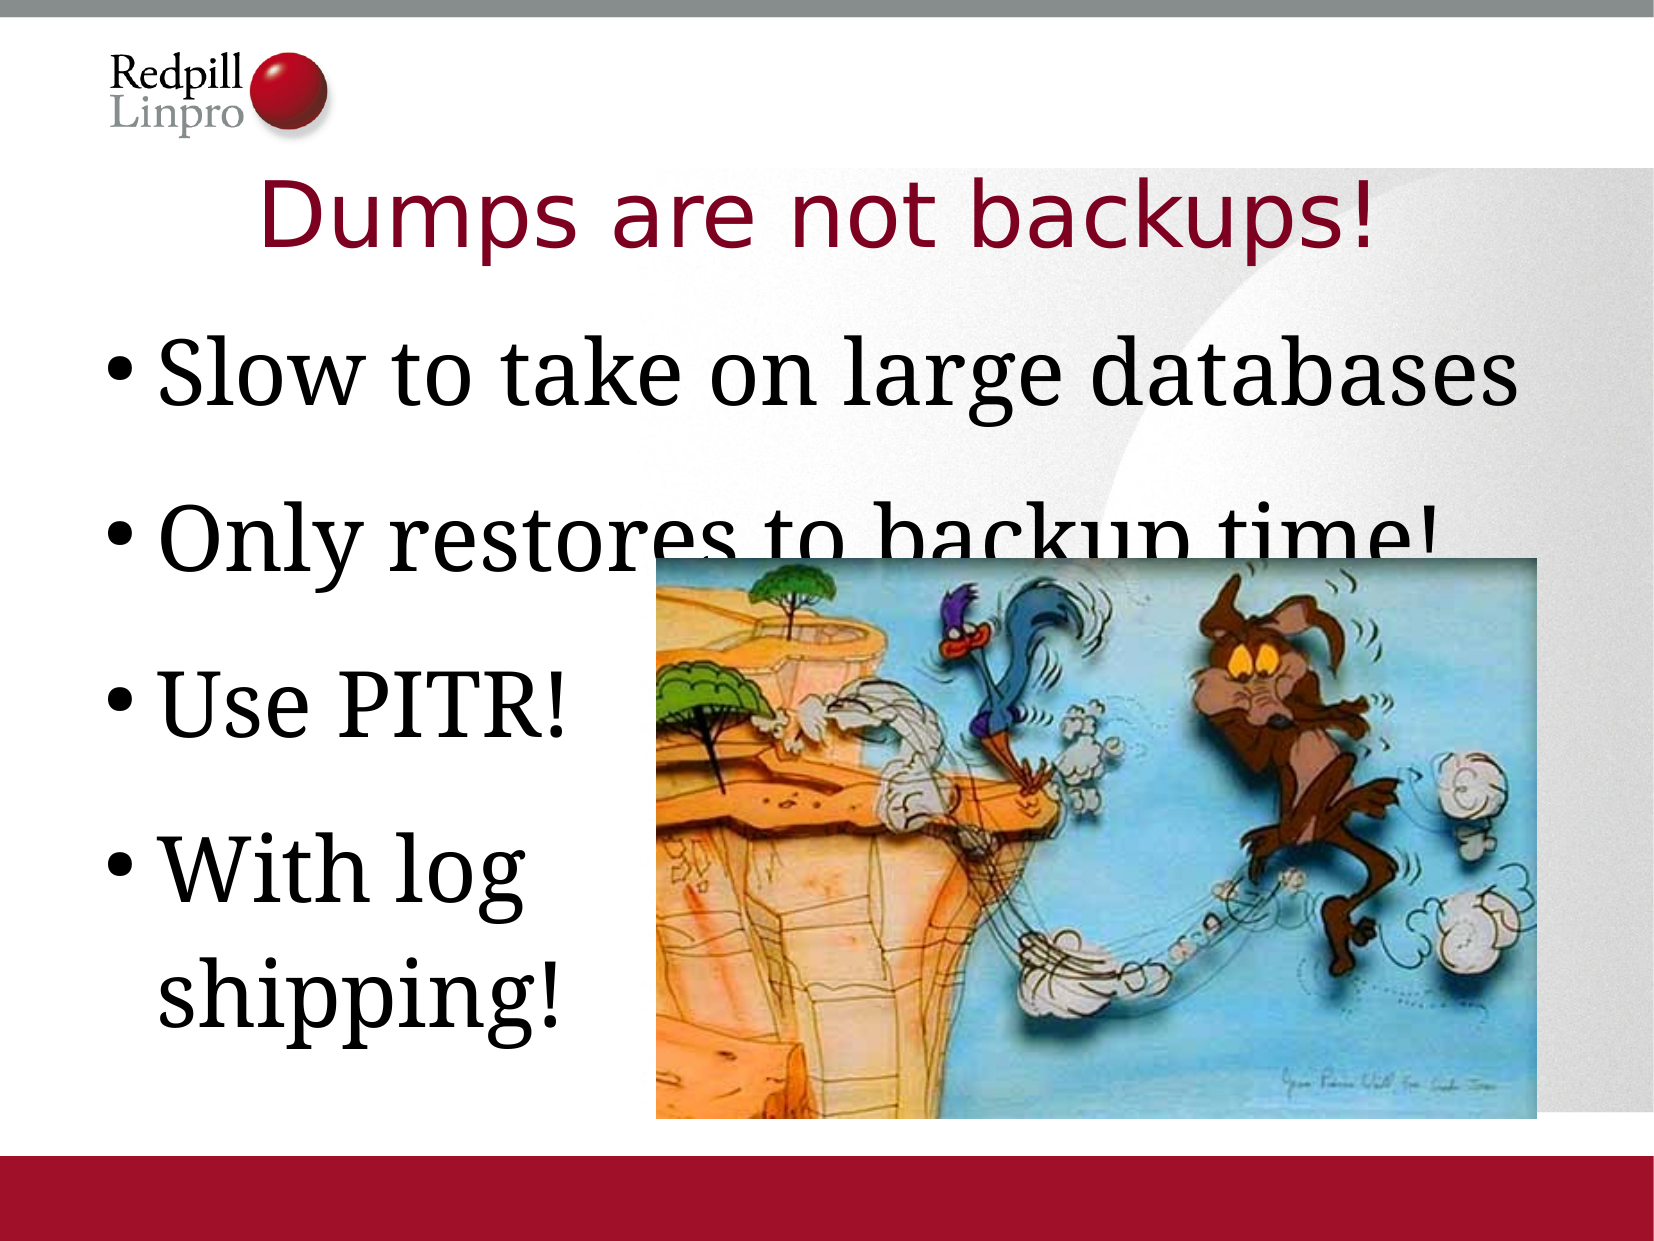

# Dumps are not backups!
Slow to take on large databases
Only restores to backup time!
Use PITR!
With log
shipping!